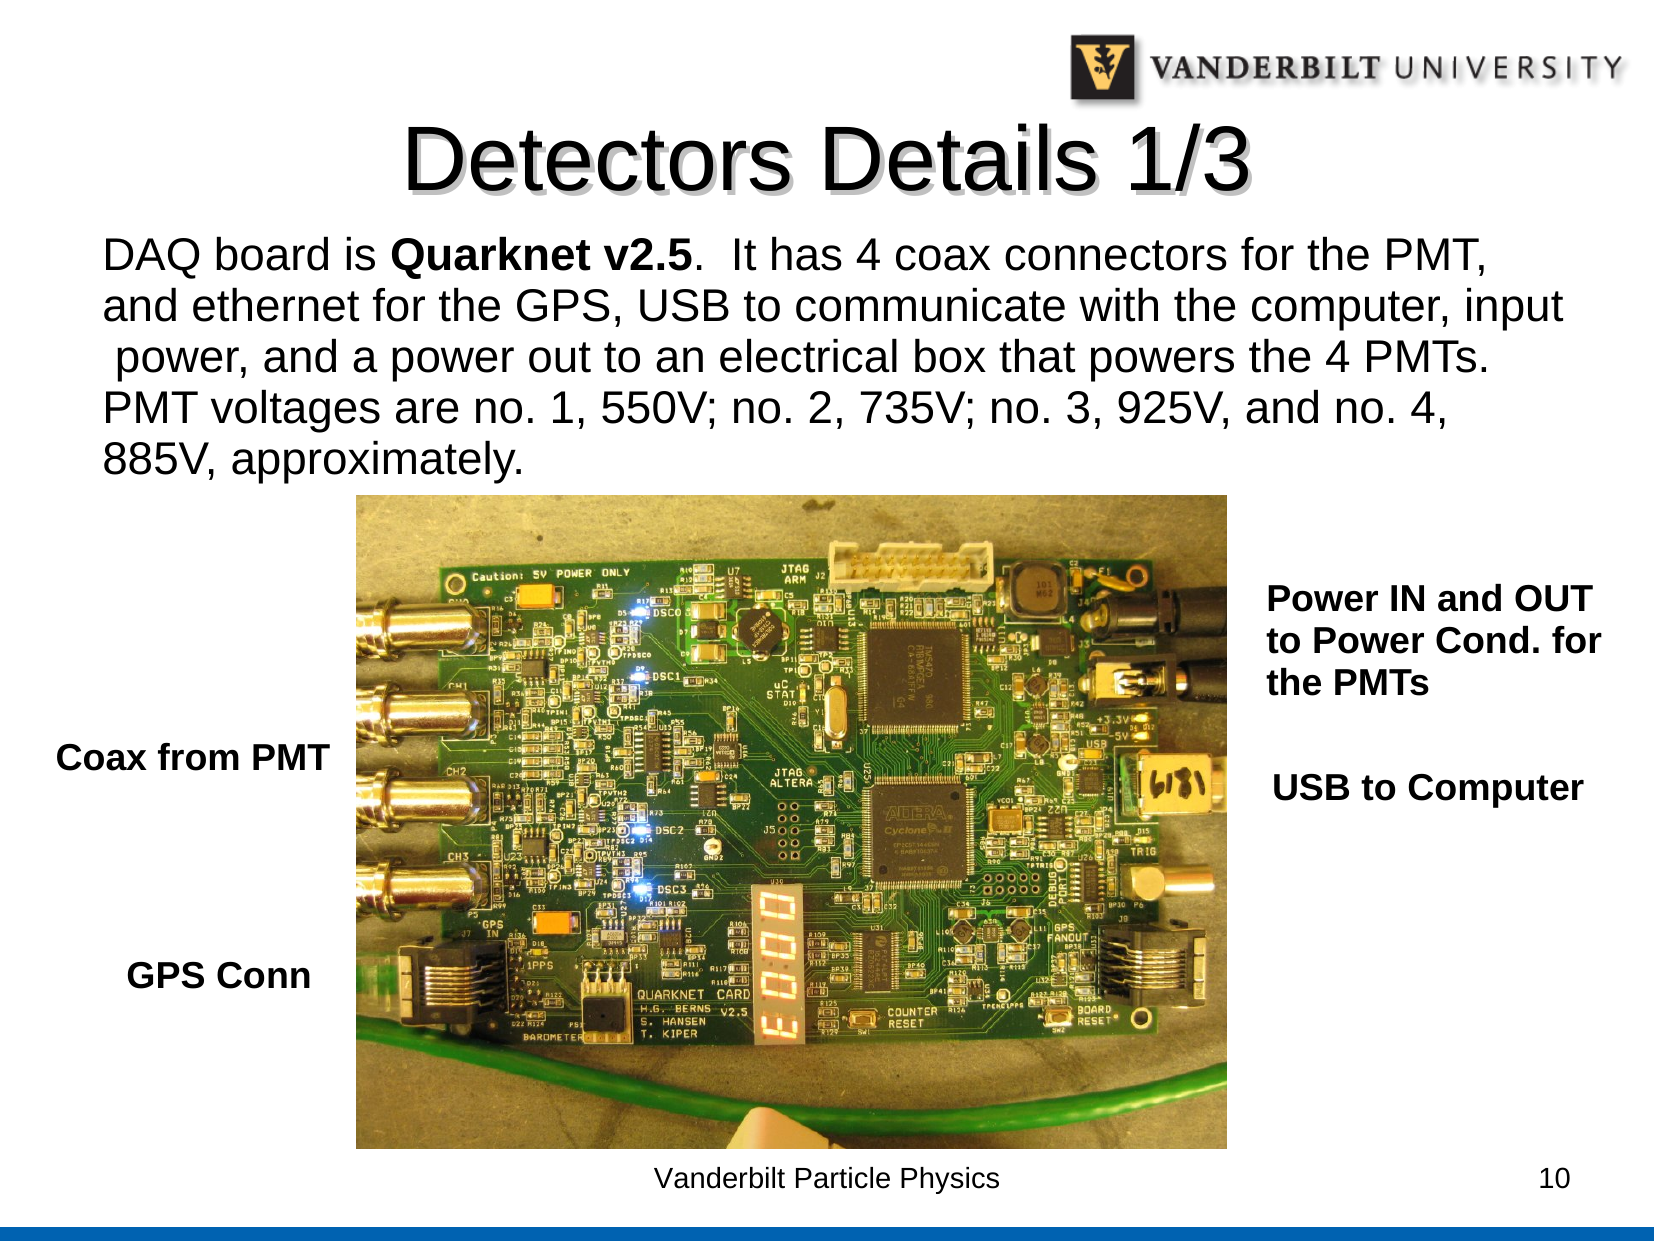

# Detectors Details 1/3
DAQ board is Quarknet v2.5. It has 4 coax connectors for the PMT, and ethernet for the GPS, USB to communicate with the computer, input power, and a power out to an electrical box that powers the 4 PMTs. PMT voltages are no. 1, 550V; no. 2, 735V; no. 3, 925V, and no. 4, 885V, approximately.
Power IN and OUT
to Power Cond. for
the PMTs
Coax from PMT
USB to Computer
GPS Conn
Vanderbilt Particle Physics
10